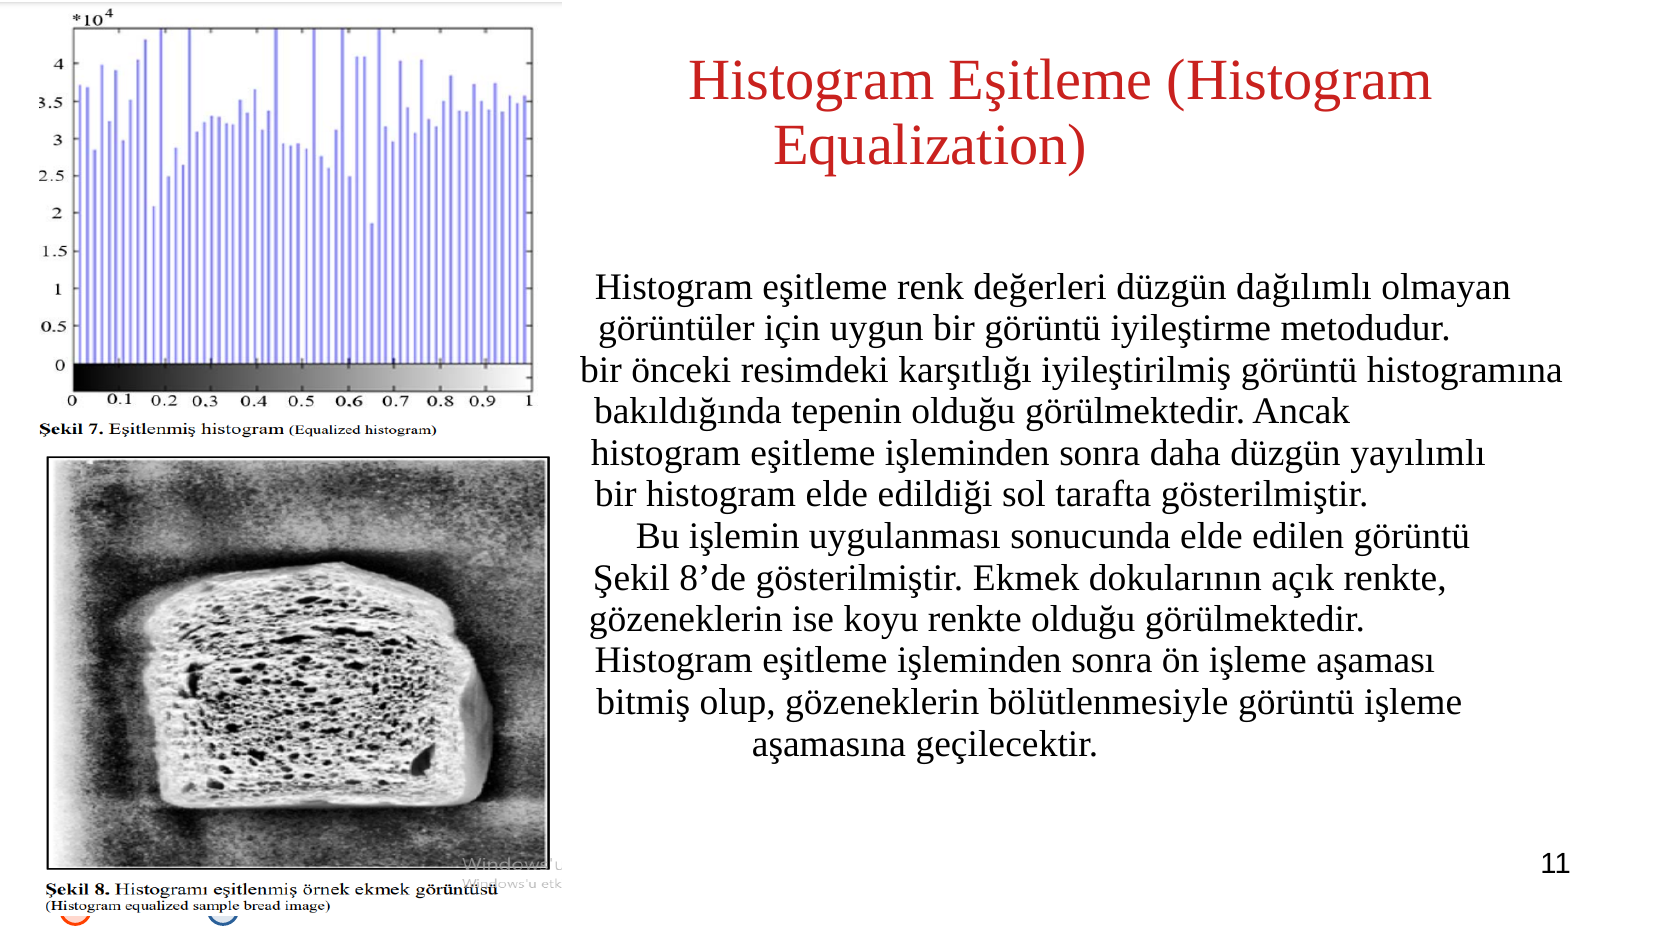

# Histogram Eşitleme (Histogram Equalization)
 Histogram eşitleme renk değerleri düzgün dağılımlı olmayan
 görüntüler için uygun bir görüntü iyileştirme metodudur.
 bir önceki resimdeki karşıtlığı iyileştirilmiş görüntü histogramına
 bakıldığında tepenin olduğu görülmektedir. Ancak
 histogram eşitleme işleminden sonra daha düzgün yayılımlı
 bir histogram elde edildiği sol tarafta gösterilmiştir.
 Bu işlemin uygulanması sonucunda elde edilen görüntü
 Şekil 8’de gösterilmiştir. Ekmek dokularının açık renkte,
 gözeneklerin ise koyu renkte olduğu görülmektedir.
 Histogram eşitleme işleminden sonra ön işleme aşaması
 bitmiş olup, gözeneklerin bölütlenmesiyle görüntü işleme
aşamasına geçilecektir.
11